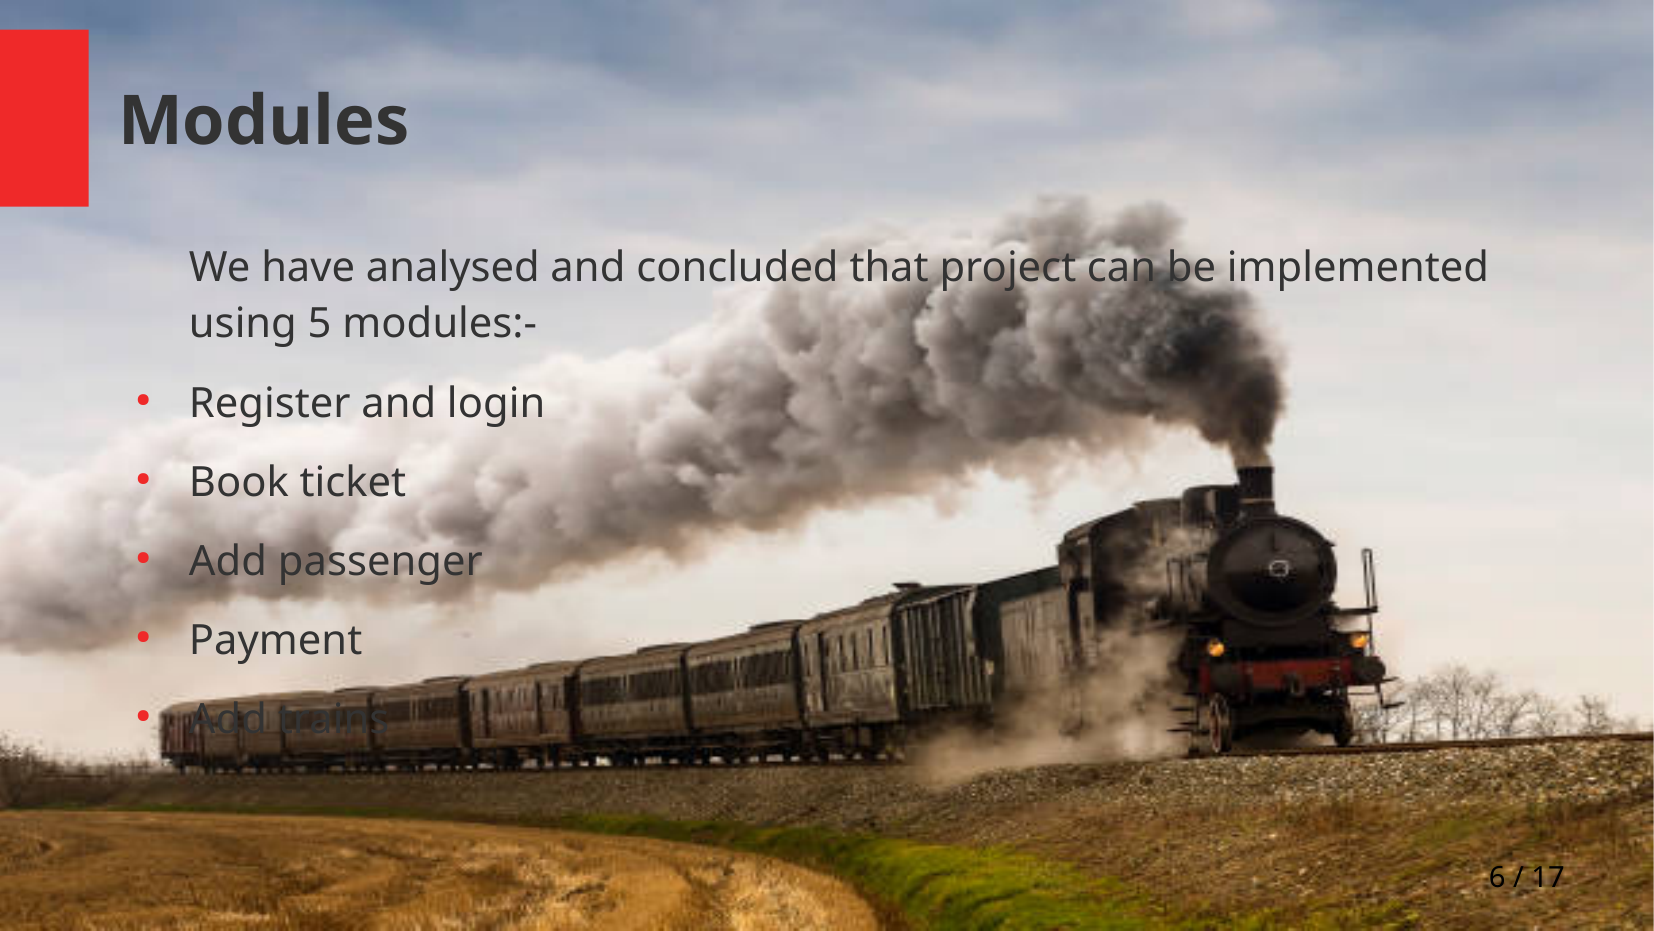

# Modules
We have analysed and concluded that project can be implemented using 5 modules:-
Register and login
Book ticket
Add passenger
Payment
Add trains
6